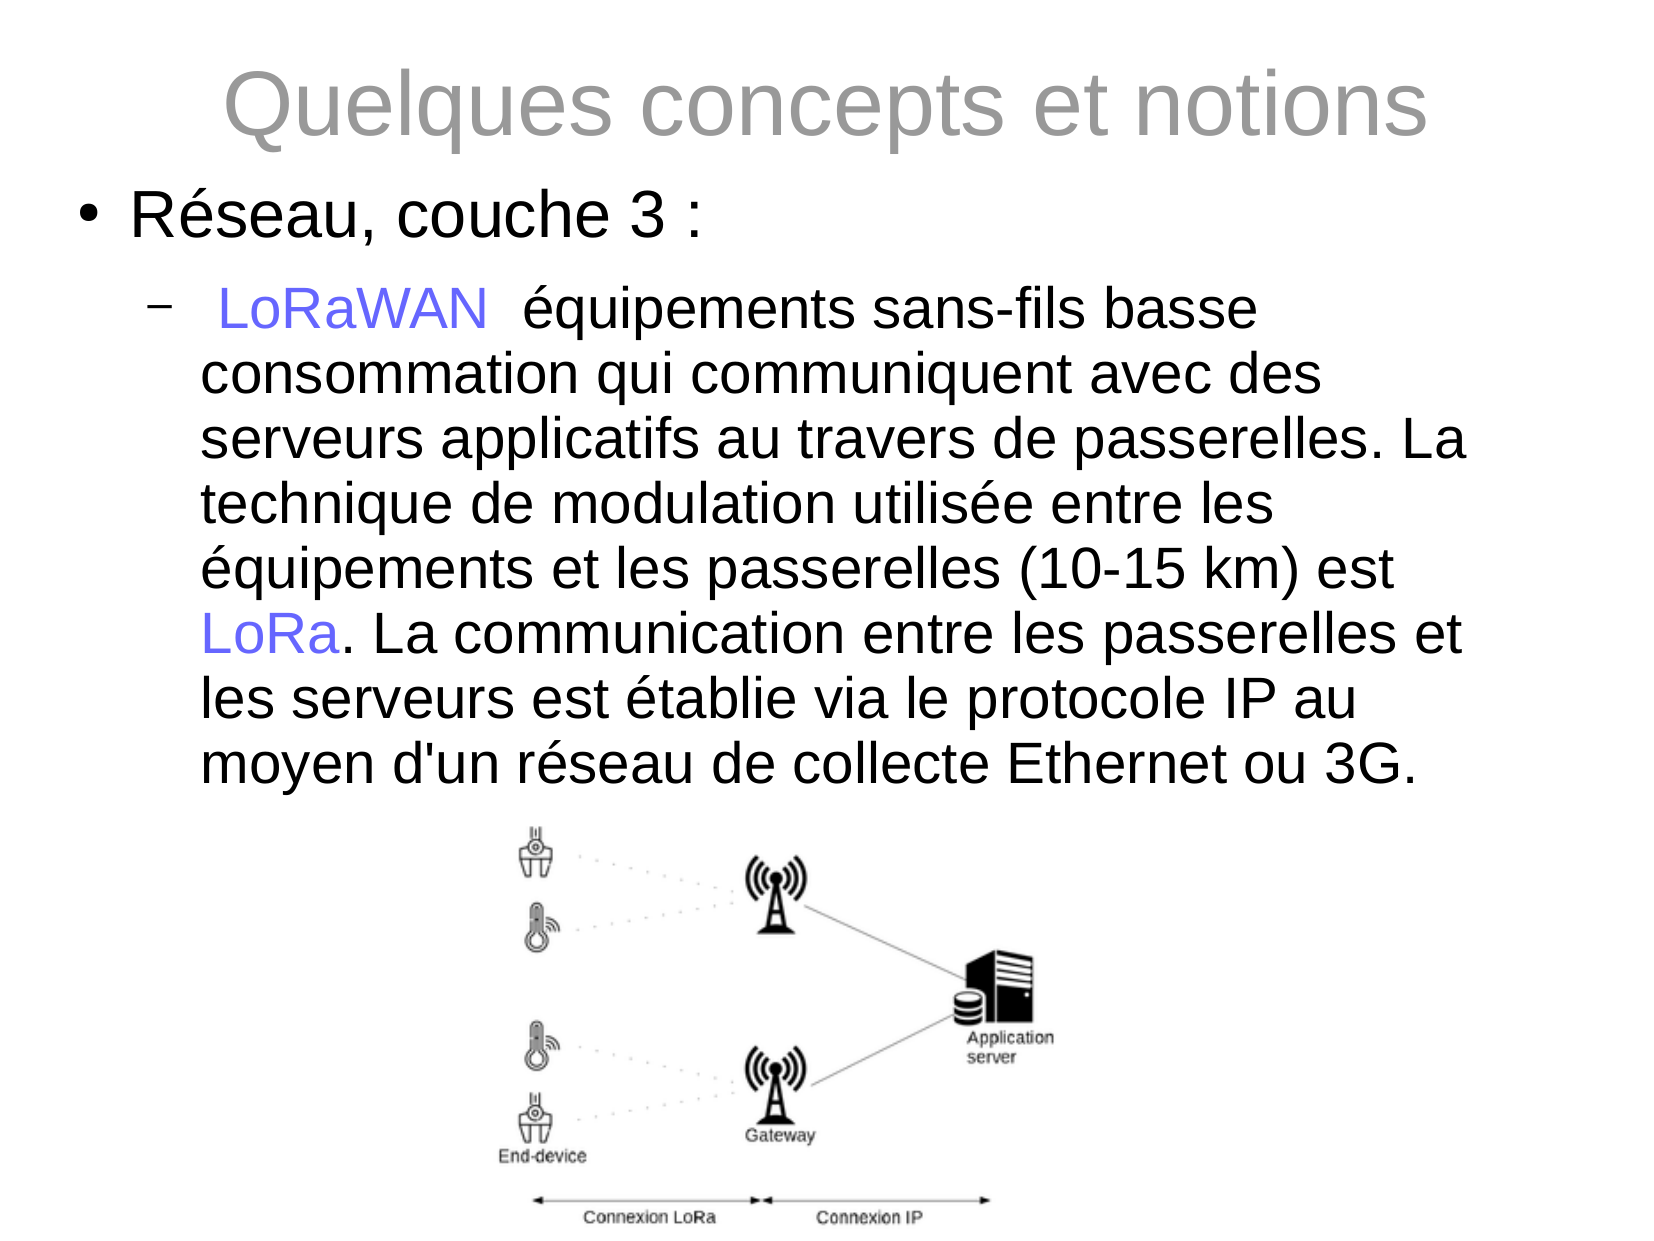

# Quelques concepts et notions
Réseau, couche 3 :
 LoRaWAN équipements sans-fils basse consommation qui communiquent avec des serveurs applicatifs au travers de passerelles. La technique de modulation utilisée entre les équipements et les passerelles (10-15 km) est LoRa. La communication entre les passerelles et les serveurs est établie via le protocole IP au moyen d'un réseau de collecte Ethernet ou 3G.